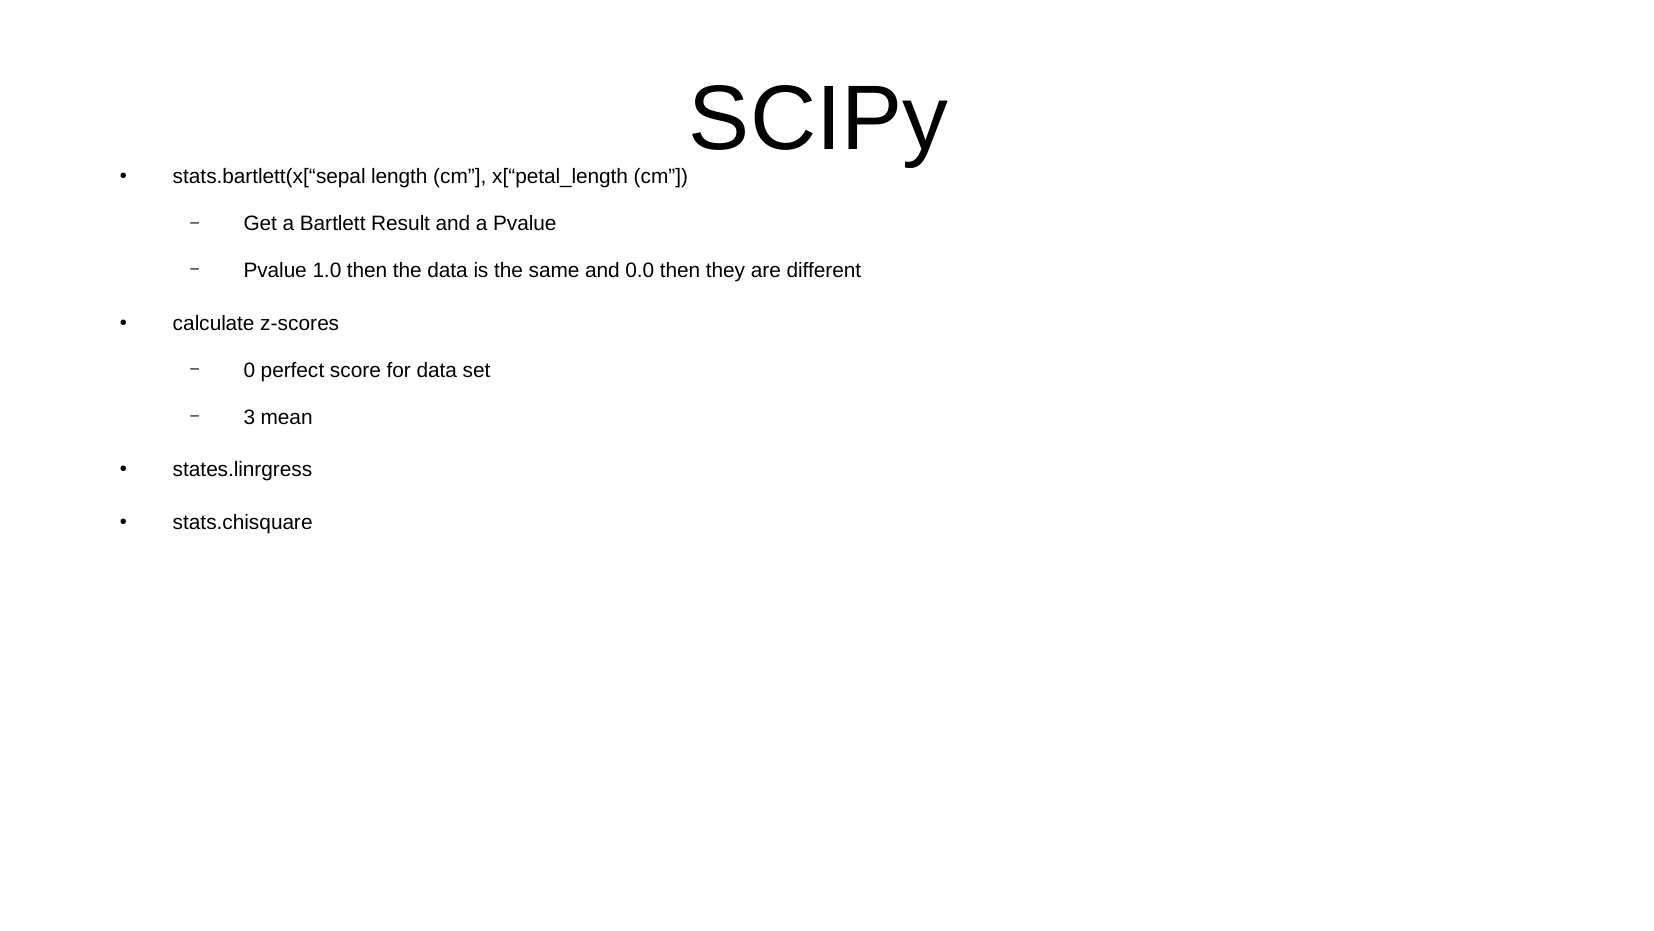

# SCIPy
stats.bartlett(x[“sepal length (cm”], x[“petal_length (cm”])
Get a Bartlett Result and a Pvalue
Pvalue 1.0 then the data is the same and 0.0 then they are different
calculate z-scores
0 perfect score for data set
3 mean
states.linrgress
stats.chisquare